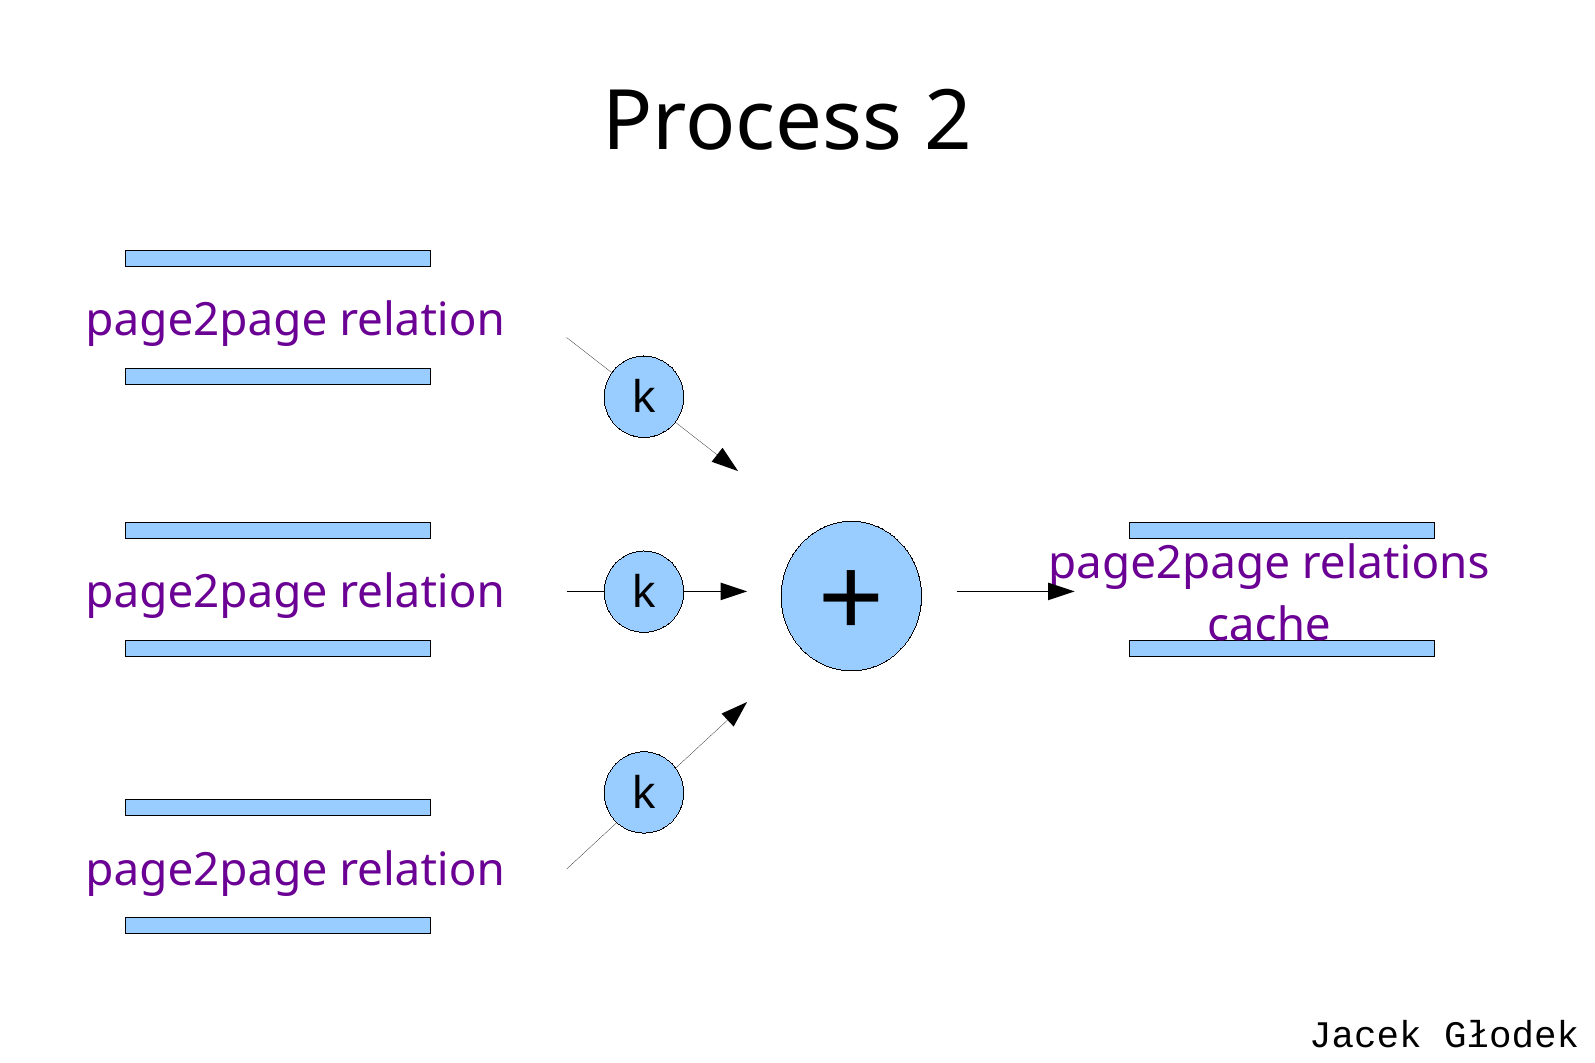

Process 2
page2page relation
k
+
page2page relations
cache
k
page2page relation
k
page2page relation
Jacek Głodek